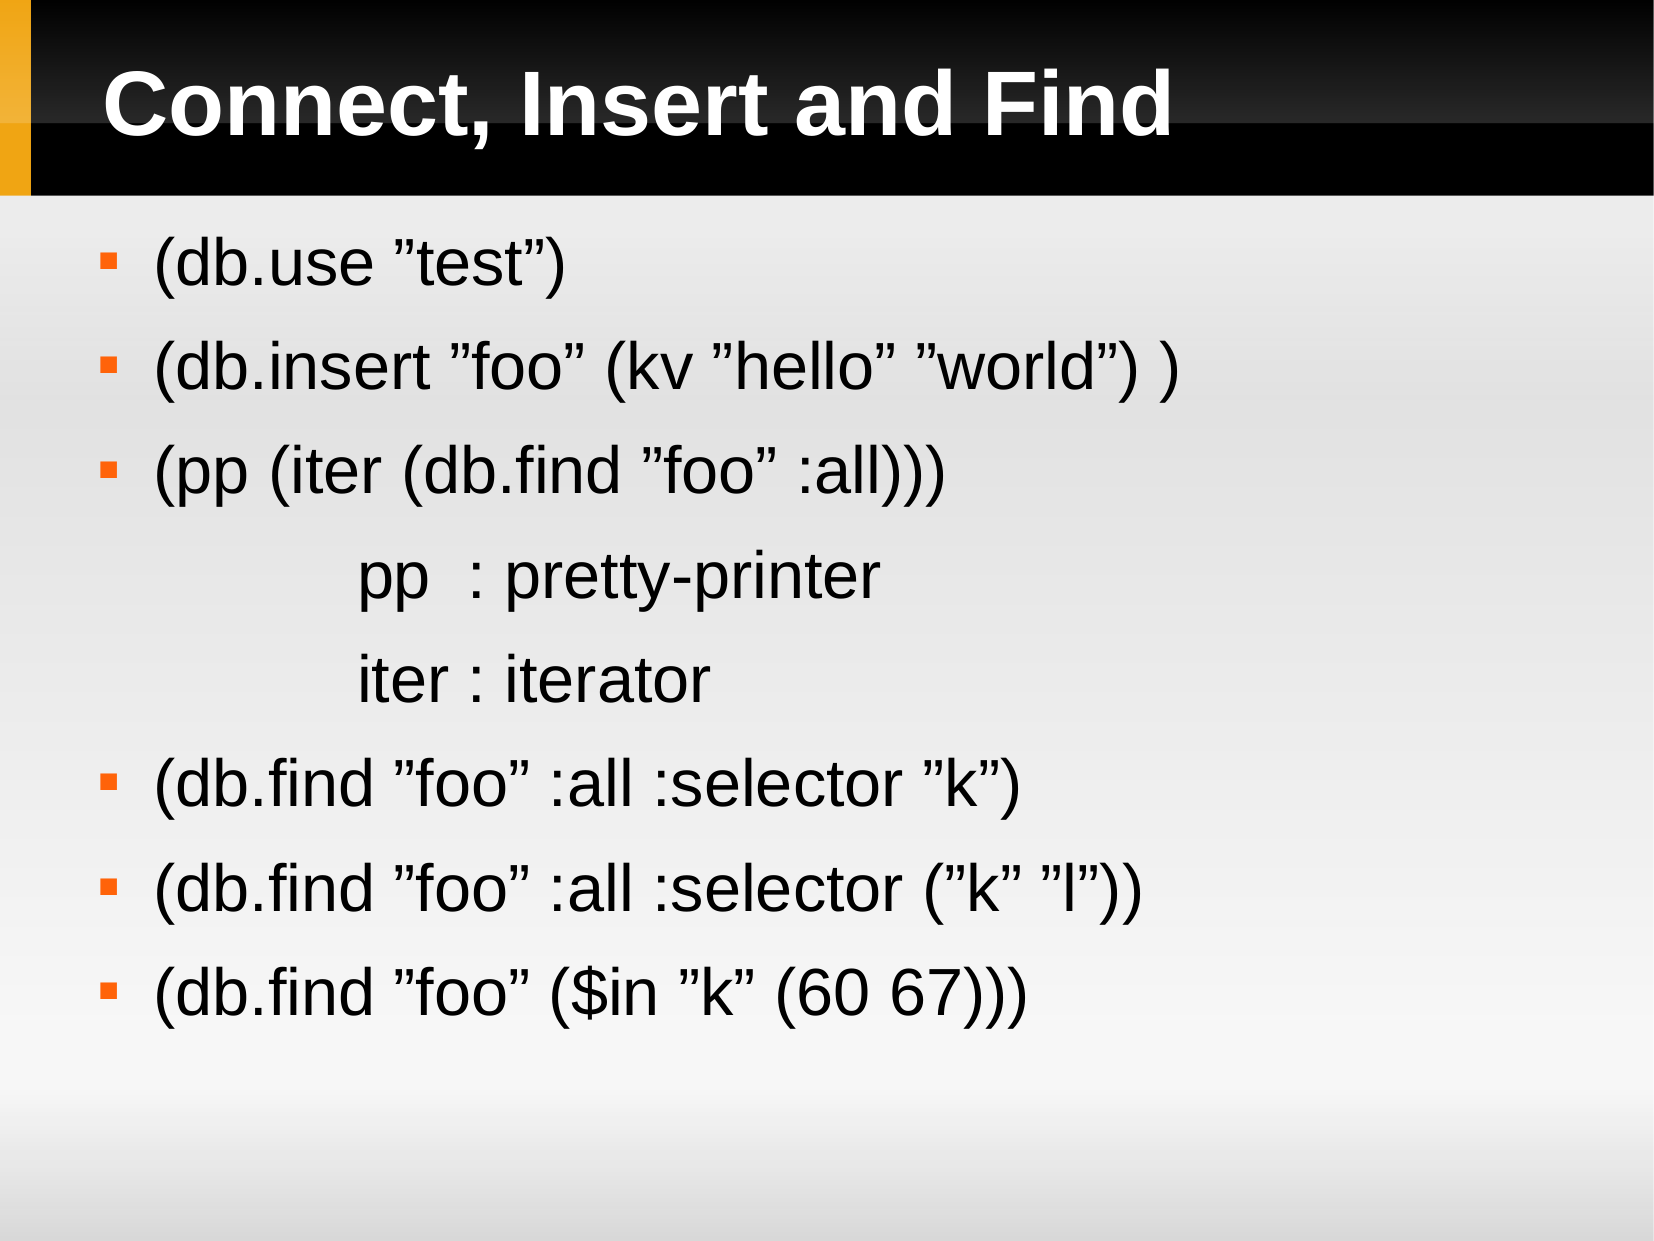

# Connect, Insert and Find
(db.use ”test”)
(db.insert ”foo” (kv ”hello” ”world”) )
(pp (iter (db.find ”foo” :all)))
 pp : pretty-printer
 iter : iterator
(db.find ”foo” :all :selector ”k”)
(db.find ”foo” :all :selector (”k” ”l”))
(db.find ”foo” ($in ”k” (60 67)))